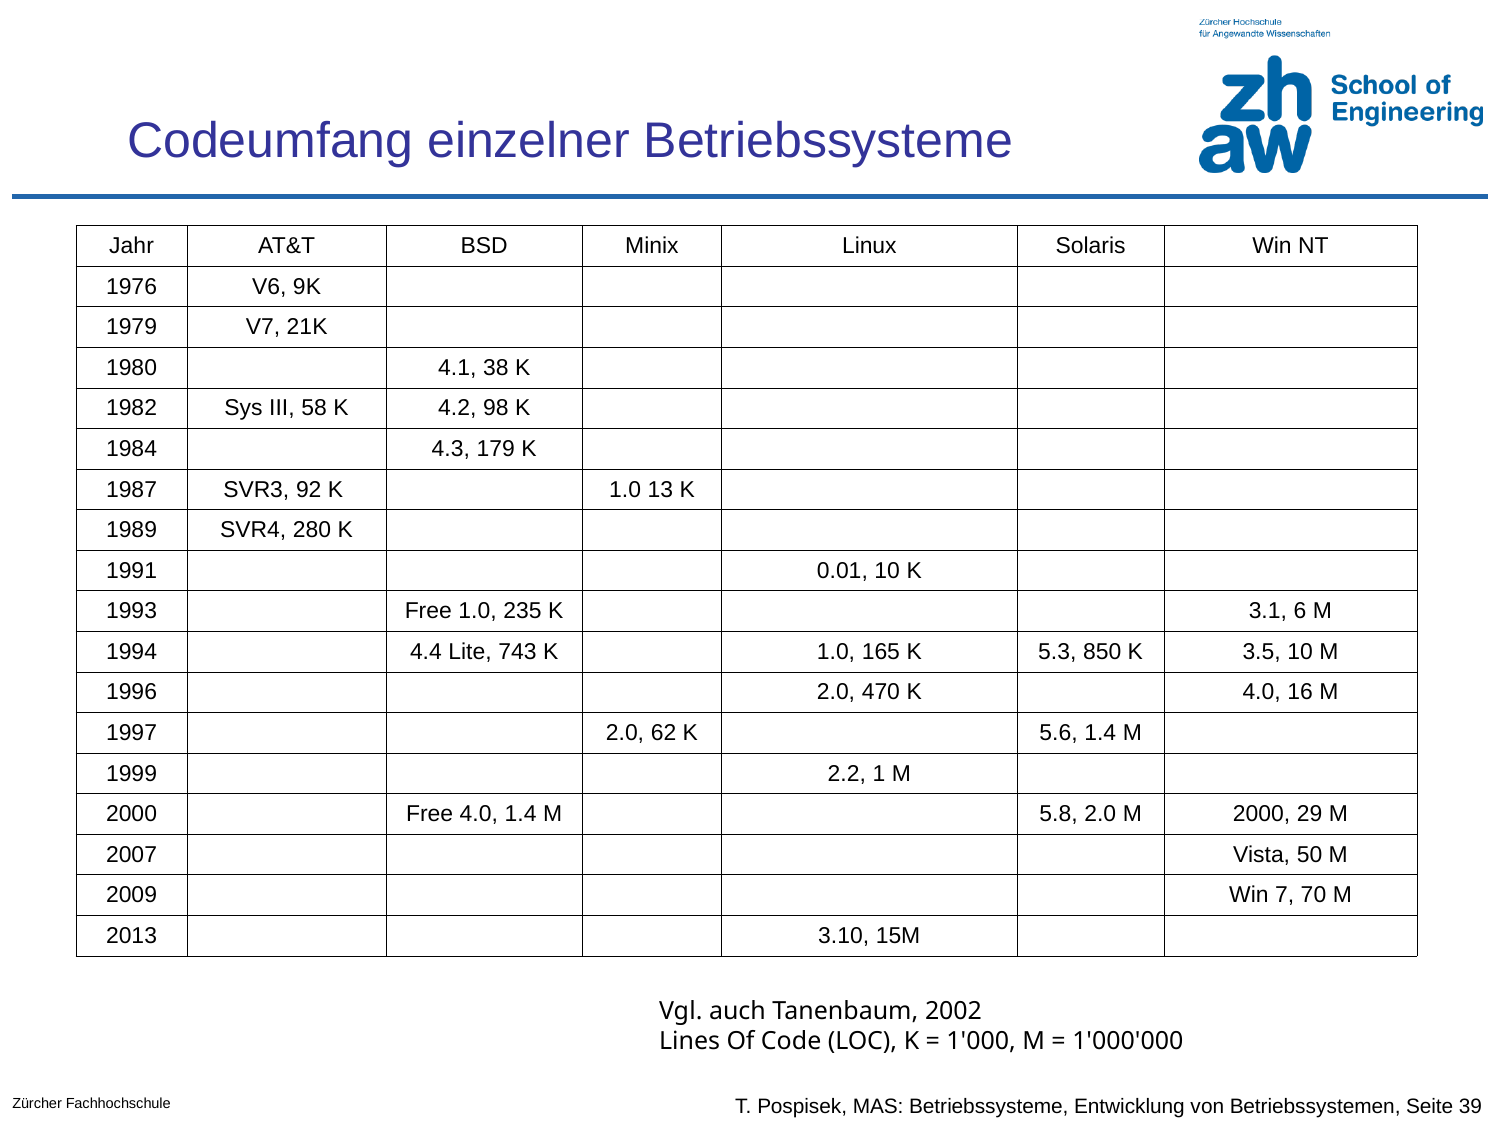

# Codeumfang einzelner Betriebssysteme
| Jahr | AT&T | BSD | Minix | Linux | Solaris | Win NT |
| --- | --- | --- | --- | --- | --- | --- |
| 1976 | V6, 9K | | | | | |
| 1979 | V7, 21K | | | | | |
| 1980 | | 4.1, 38 K | | | | |
| 1982 | Sys III, 58 K | 4.2, 98 K | | | | |
| 1984 | | 4.3, 179 K | | | | |
| 1987 | SVR3, 92 K | | 1.0 13 K | | | |
| 1989 | SVR4, 280 K | | | | | |
| 1991 | | | | 0.01, 10 K | | |
| 1993 | | Free 1.0, 235 K | | | | 3.1, 6 M |
| 1994 | | 4.4 Lite, 743 K | | 1.0, 165 K | 5.3, 850 K | 3.5, 10 M |
| 1996 | | | | 2.0, 470 K | | 4.0, 16 M |
| 1997 | | | 2.0, 62 K | | 5.6, 1.4 M | |
| 1999 | | | | 2.2, 1 M | | |
| 2000 | | Free 4.0, 1.4 M | | | 5.8, 2.0 M | 2000, 29 M |
| 2007 | | | | | | Vista, 50 M |
| 2009 | | | | | | Win 7, 70 M |
| 2013 | | | | 3.10, 15M | | |
Vgl. auch Tanenbaum, 2002
Lines Of Code (LOC), K = 1'000, M = 1'000'000